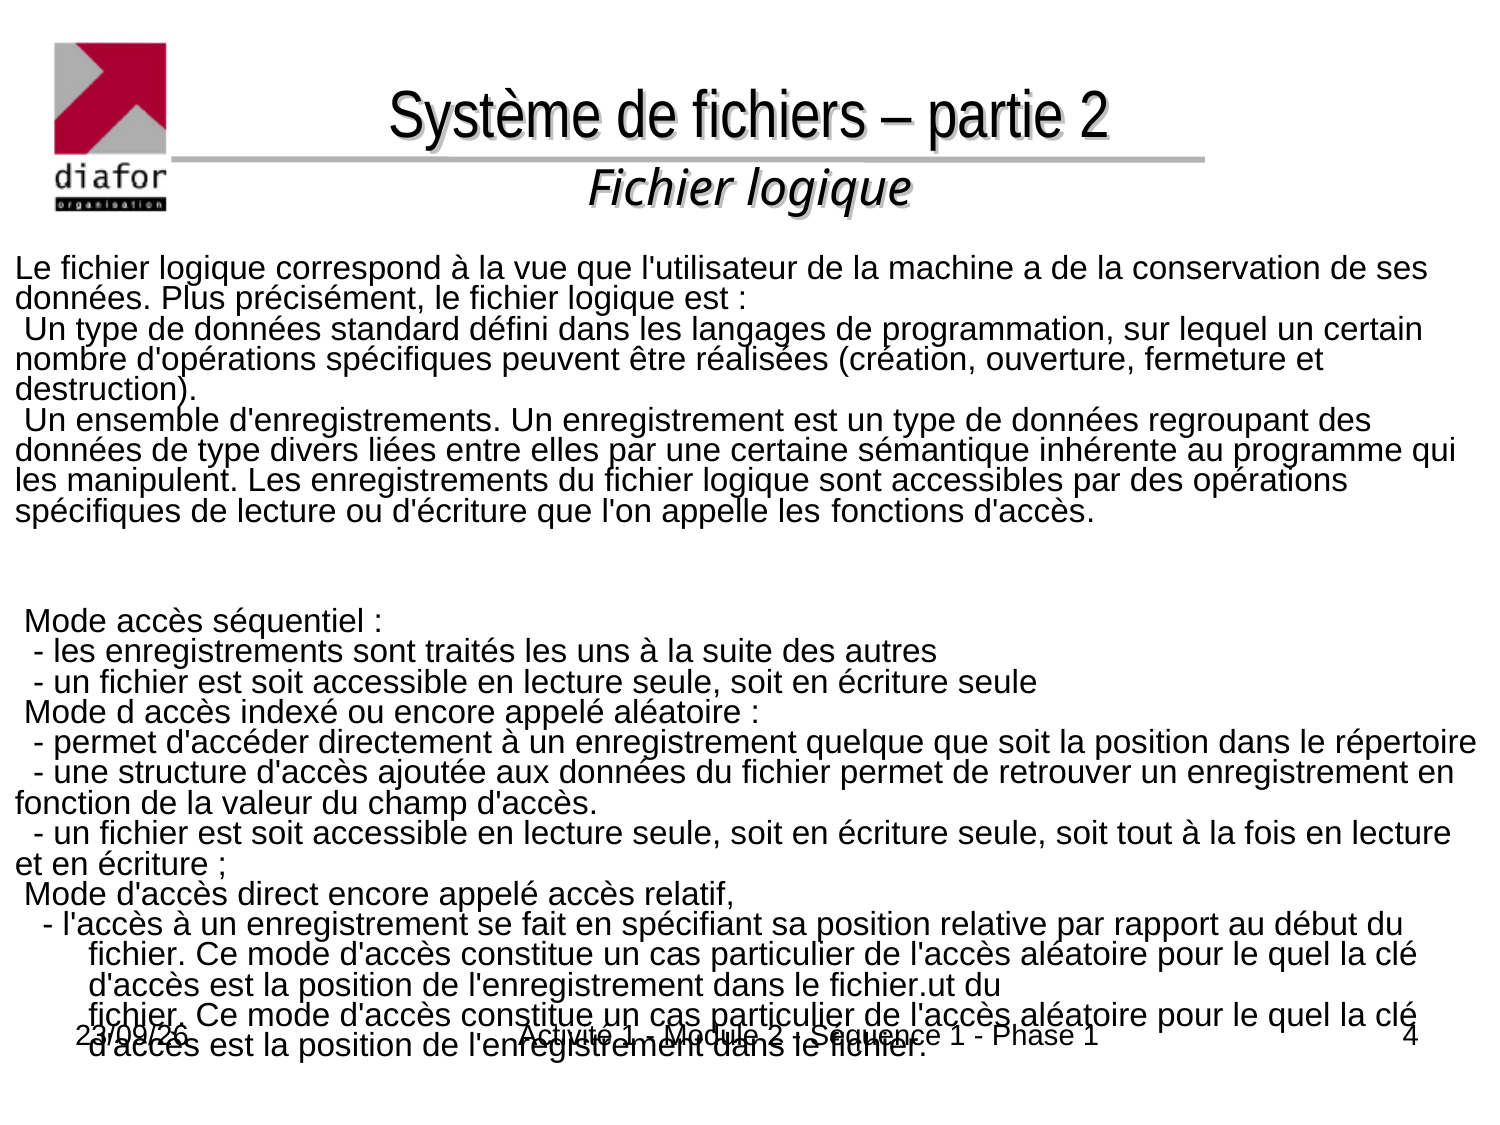

# Système de fichiers – partie 2 Fichier logique
Le fichier logique correspond à la vue que l'utilisateur de la machine a de la conservation de ses
données. Plus précisément, le fichier logique est :
 Un type de données standard défini dans les langages de programmation, sur lequel un certain
nombre d'opérations spécifiques peuvent être réalisées (création, ouverture, fermeture et
destruction).
 Un ensemble d'enregistrements. Un enregistrement est un type de données regroupant des
données de type divers liées entre elles par une certaine sémantique inhérente au programme qui
les manipulent. Les enregistrements du fichier logique sont accessibles par des opérations
spécifiques de lecture ou d'écriture que l'on appelle les fonctions d'accès.
 Mode accès séquentiel :
 - les enregistrements sont traités les uns à la suite des autres
 - un fichier est soit accessible en lecture seule, soit en écriture seule
 Mode d accès indexé ou encore appelé aléatoire :
 - permet d'accéder directement à un enregistrement quelque que soit la position dans le répertoire
 - une structure d'accès ajoutée aux données du fichier permet de retrouver un enregistrement en
fonction de la valeur du champ d'accès.
 - un fichier est soit accessible en lecture seule, soit en écriture seule, soit tout à la fois en lecture
et en écriture ;
 Mode d'accès direct encore appelé accès relatif,
 - l'accès à un enregistrement se fait en spécifiant sa position relative par rapport au début du
	fichier. Ce mode d'accès constitue un cas particulier de l'accès aléatoire pour le quel la clé
	d'accès est la position de l'enregistrement dans le fichier.ut du
	fichier. Ce mode d'accès constitue un cas particulier de l'accès aléatoire pour le quel la clé
	d'accès est la position de l'enregistrement dans le fichier.
Activité 1 - Module 2 - Séquence 1 - Phase 1
4